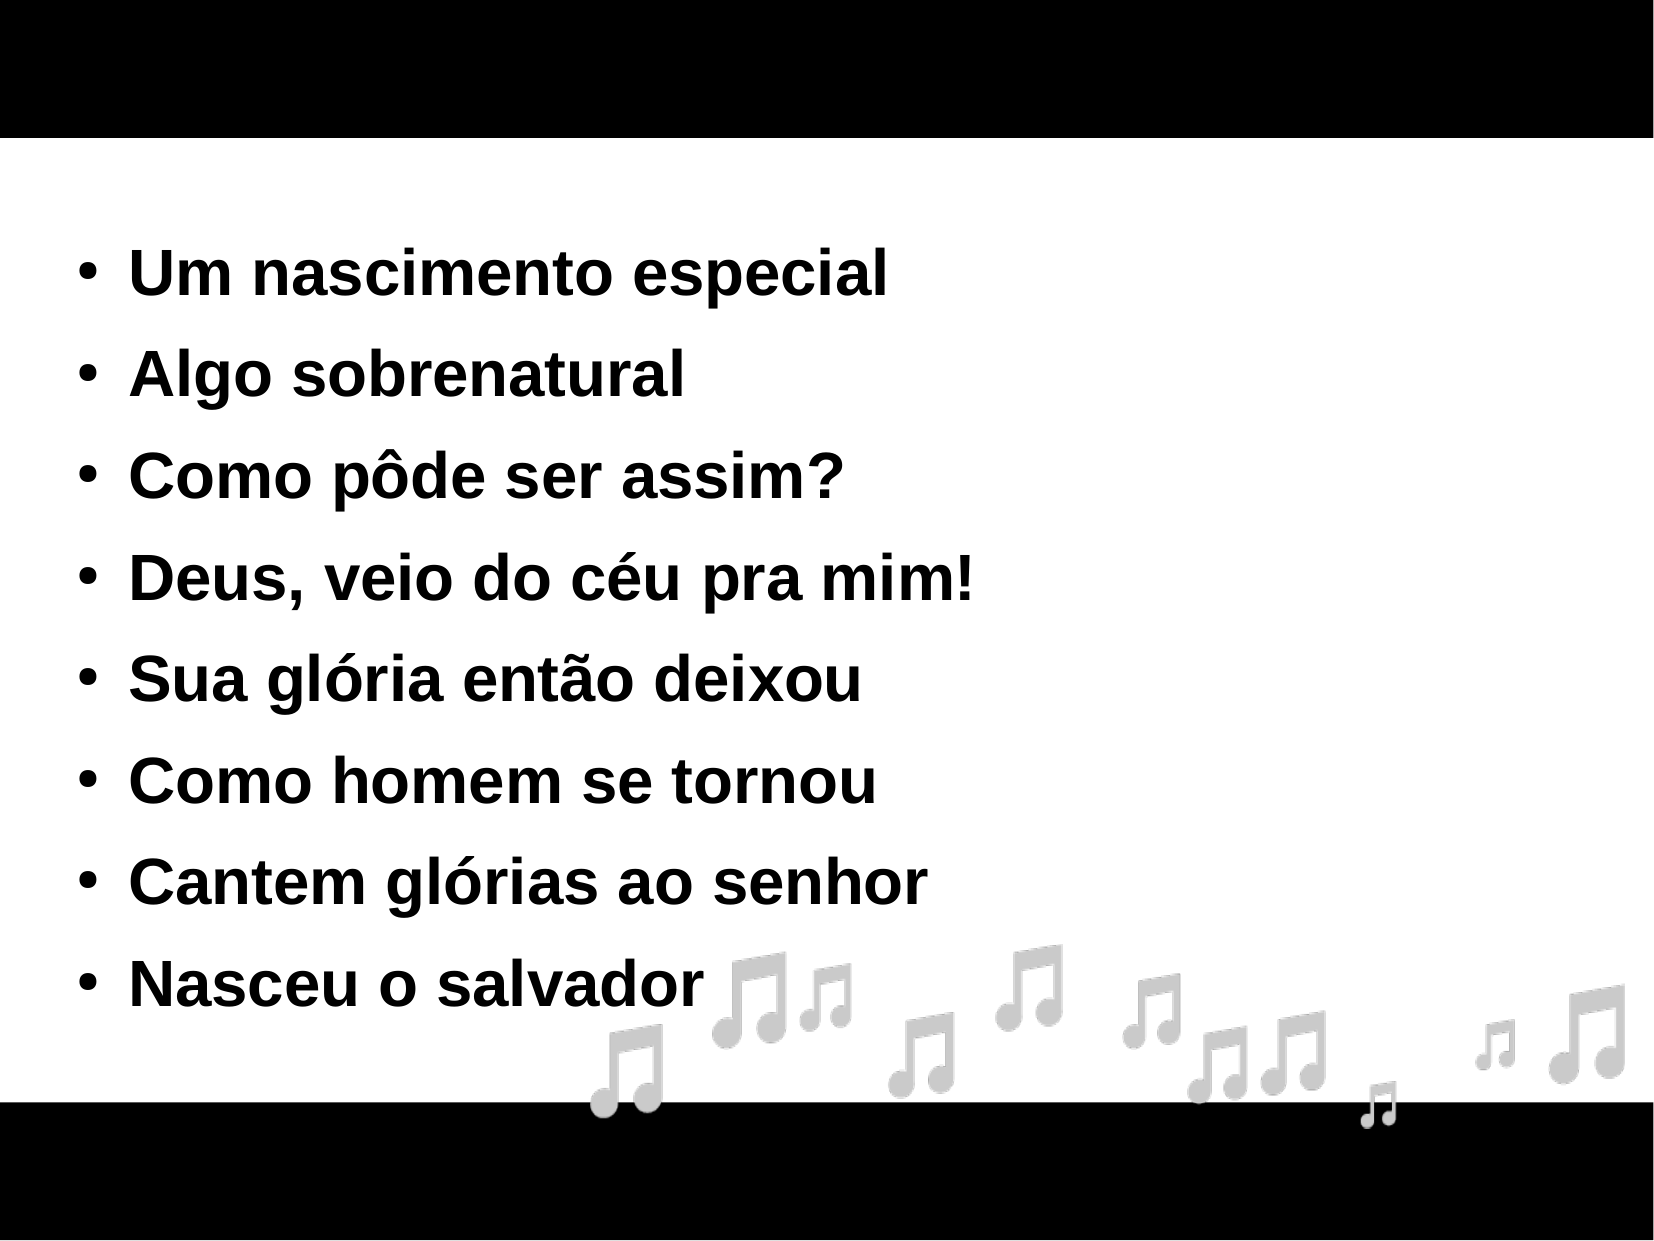

# Um nascimento especial
Algo sobrenatural
Como pôde ser assim?
Deus, veio do céu pra mim!
Sua glória então deixou
Como homem se tornou
Cantem glórias ao senhor
Nasceu o salvador